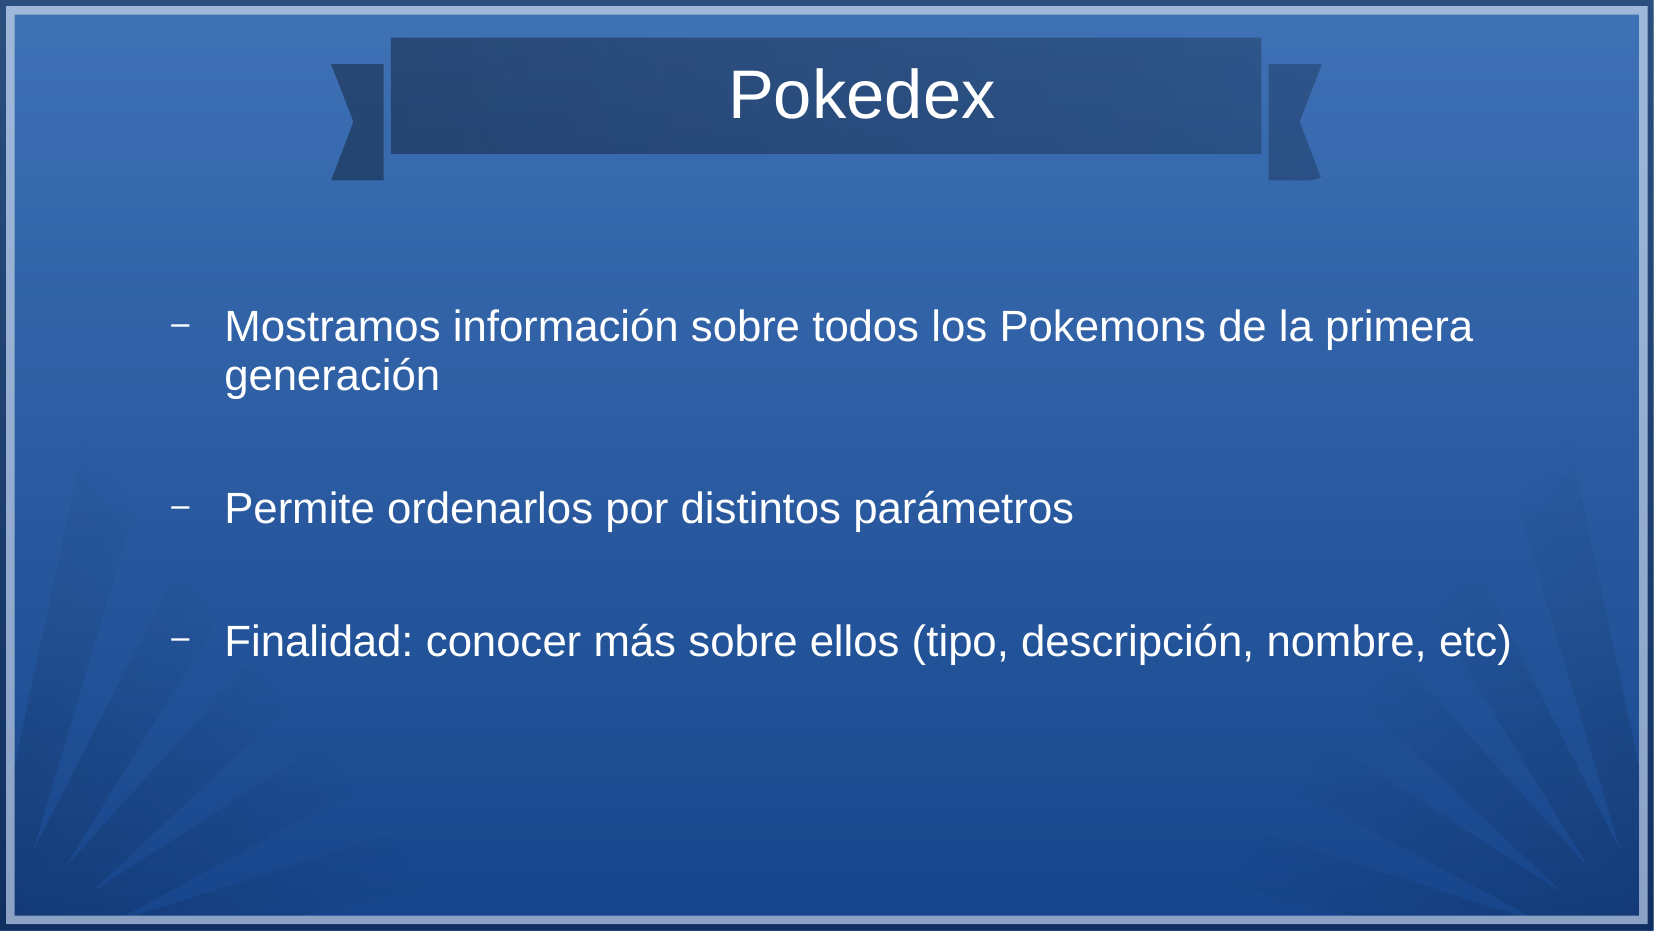

# Pokedex
Mostramos información sobre todos los Pokemons de la primera generación
Permite ordenarlos por distintos parámetros
Finalidad: conocer más sobre ellos (tipo, descripción, nombre, etc)